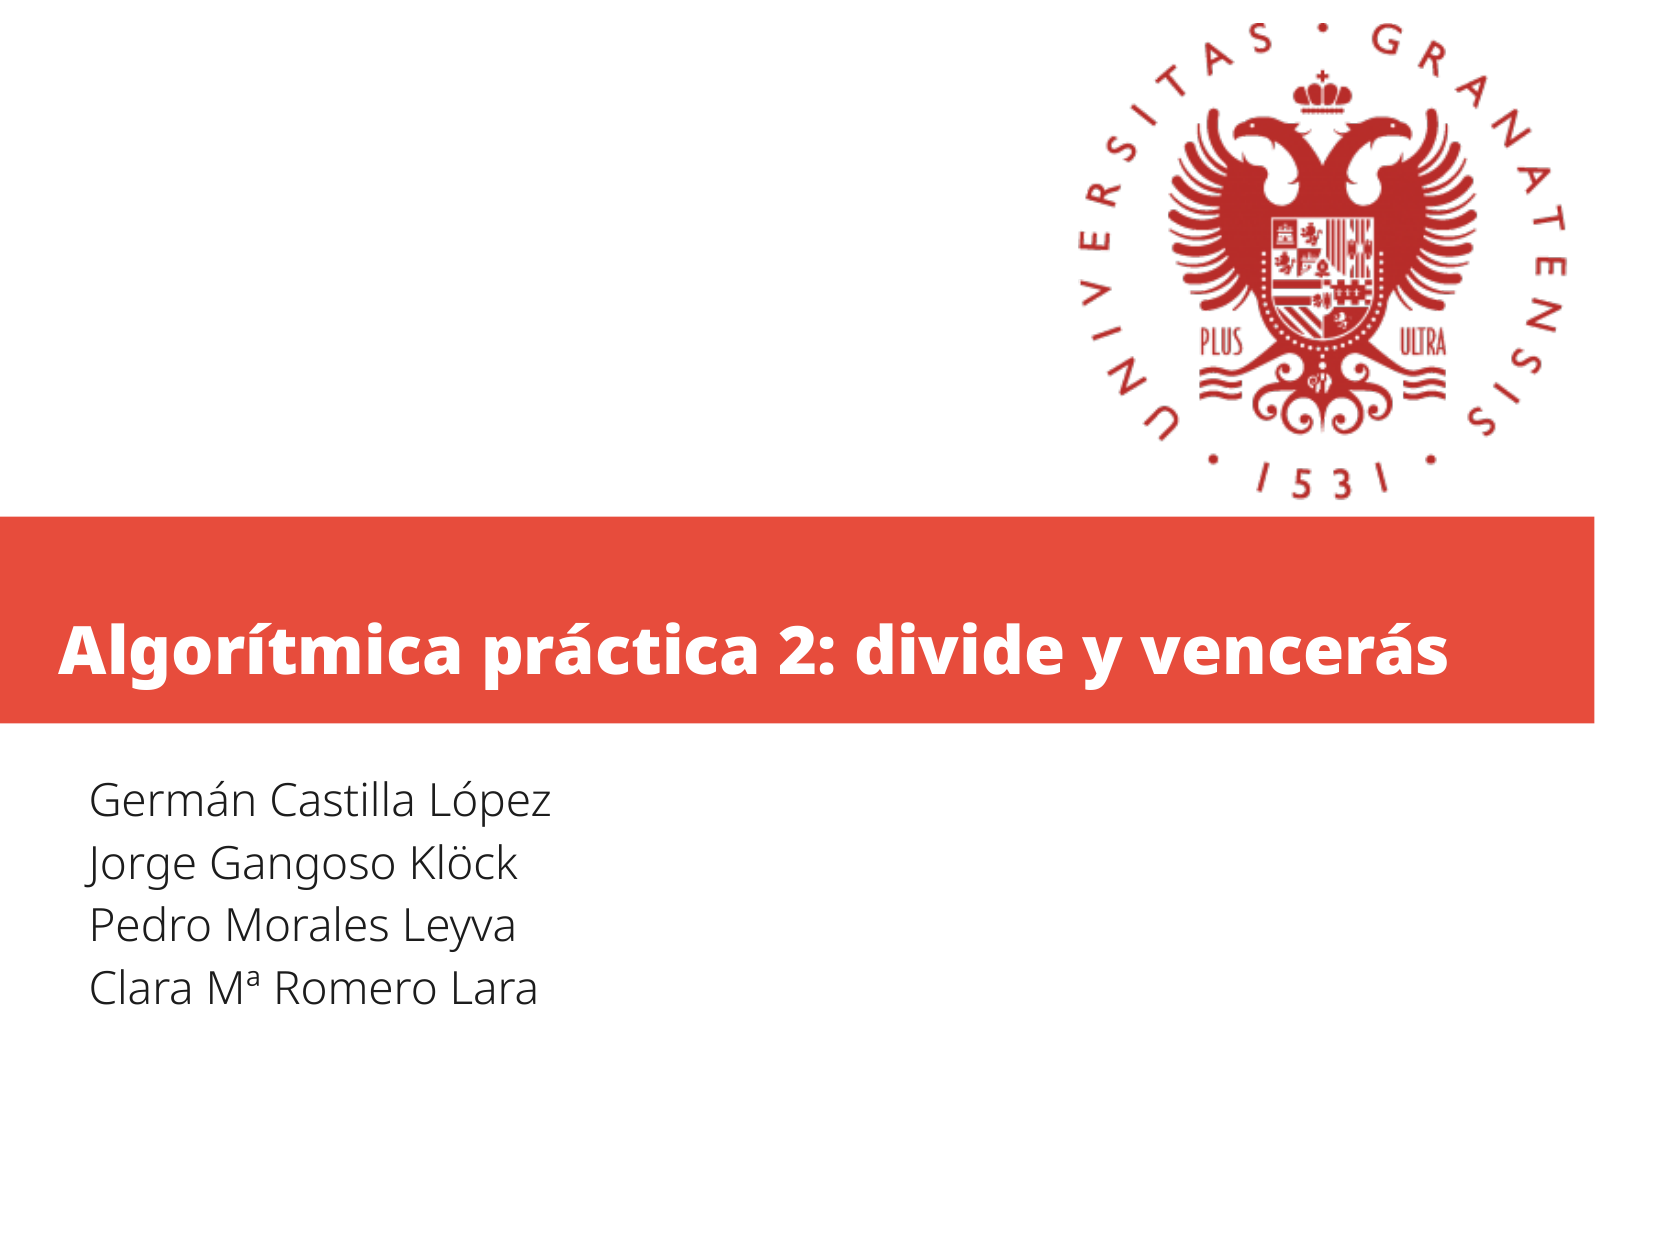

# Algorítmica práctica 2: divide y vencerás
Germán Castilla López
Jorge Gangoso Klöck
Pedro Morales Leyva
Clara Mª Romero Lara